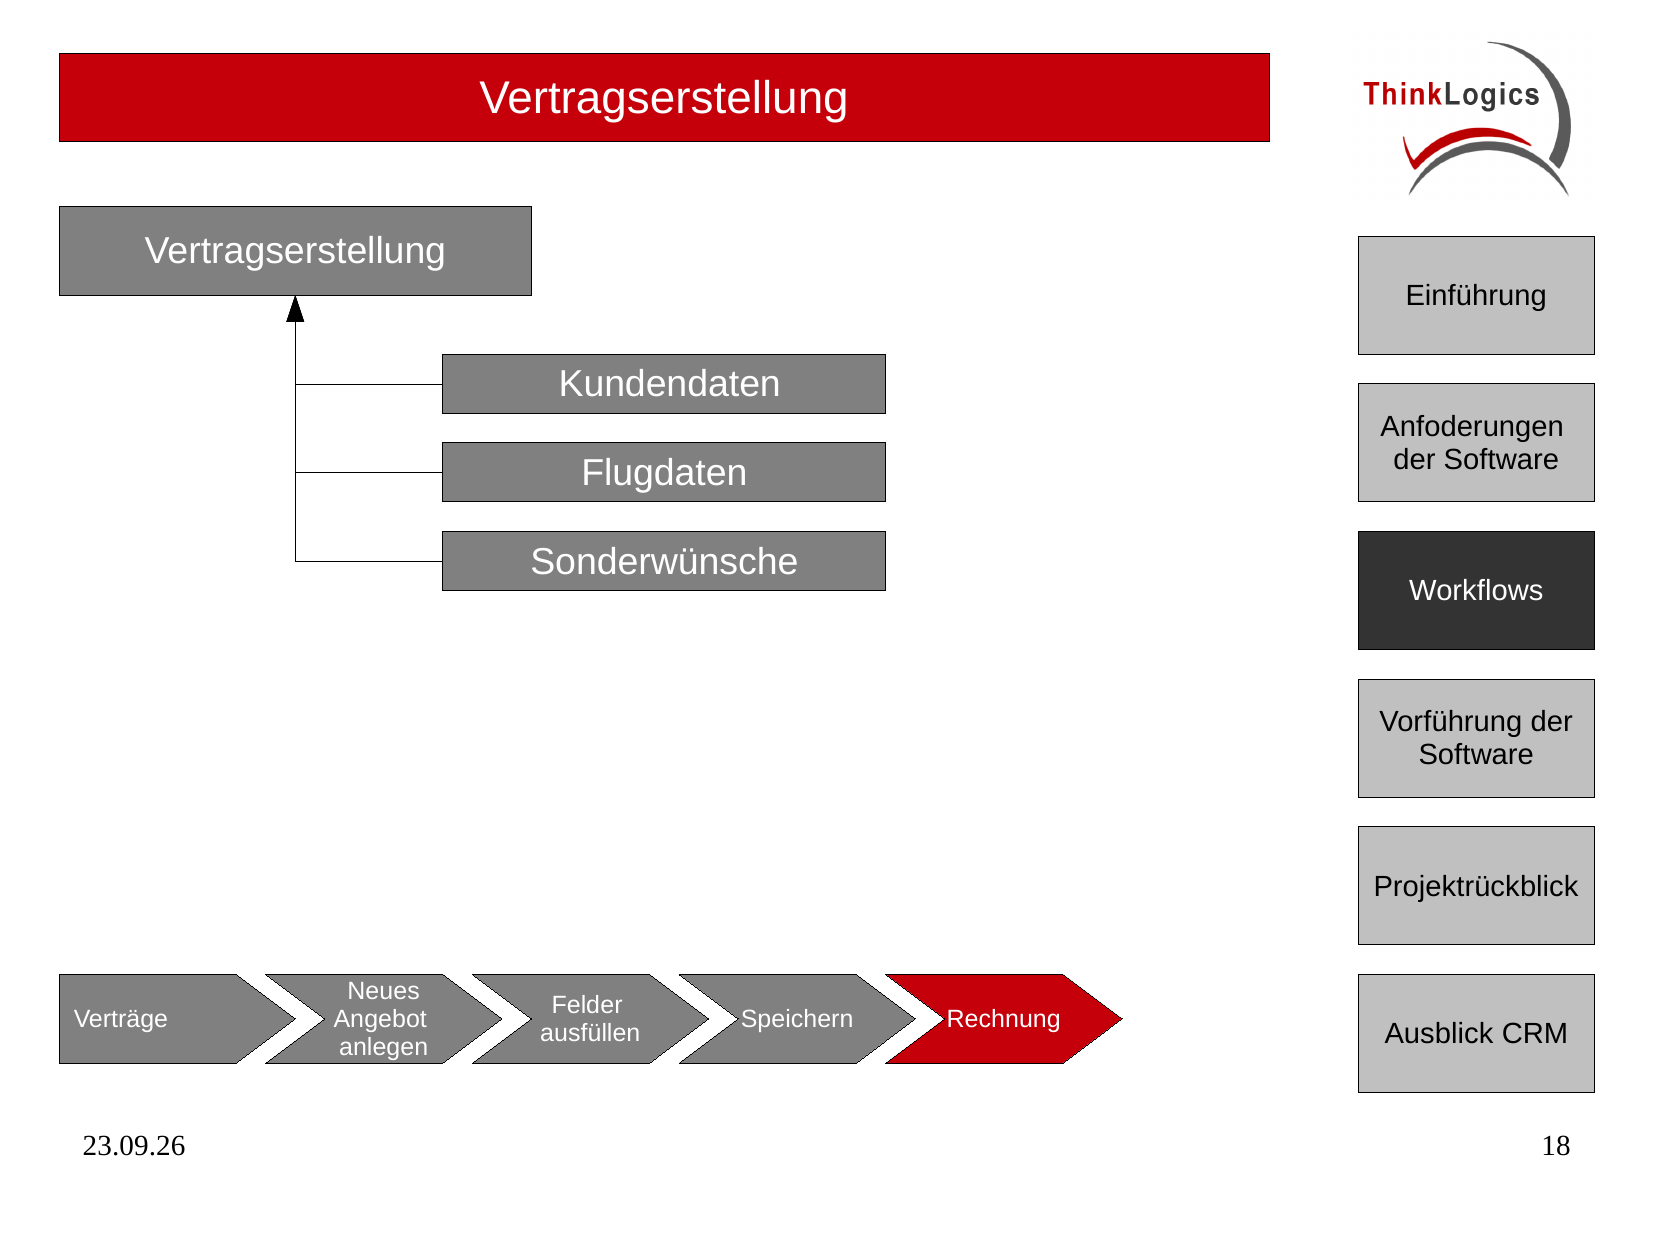

Vertragserstellung
Vertragserstellung
Einführung
Einführung
 Kundendaten
Anfoderungen
der Software
Anfoderungen
der Software
Flugdaten
Flugdaten
Sonderwünsche
Workflows
Workflows
Vorführung der
Software
Vorführung der
Software
Projektrückblick
Projektrückblick
Verträge
Neues
Angebot
anlegen
Felder
ausfüllen
Speichern
Rechnung
Ausblick CRM
Ausblick CRM
18